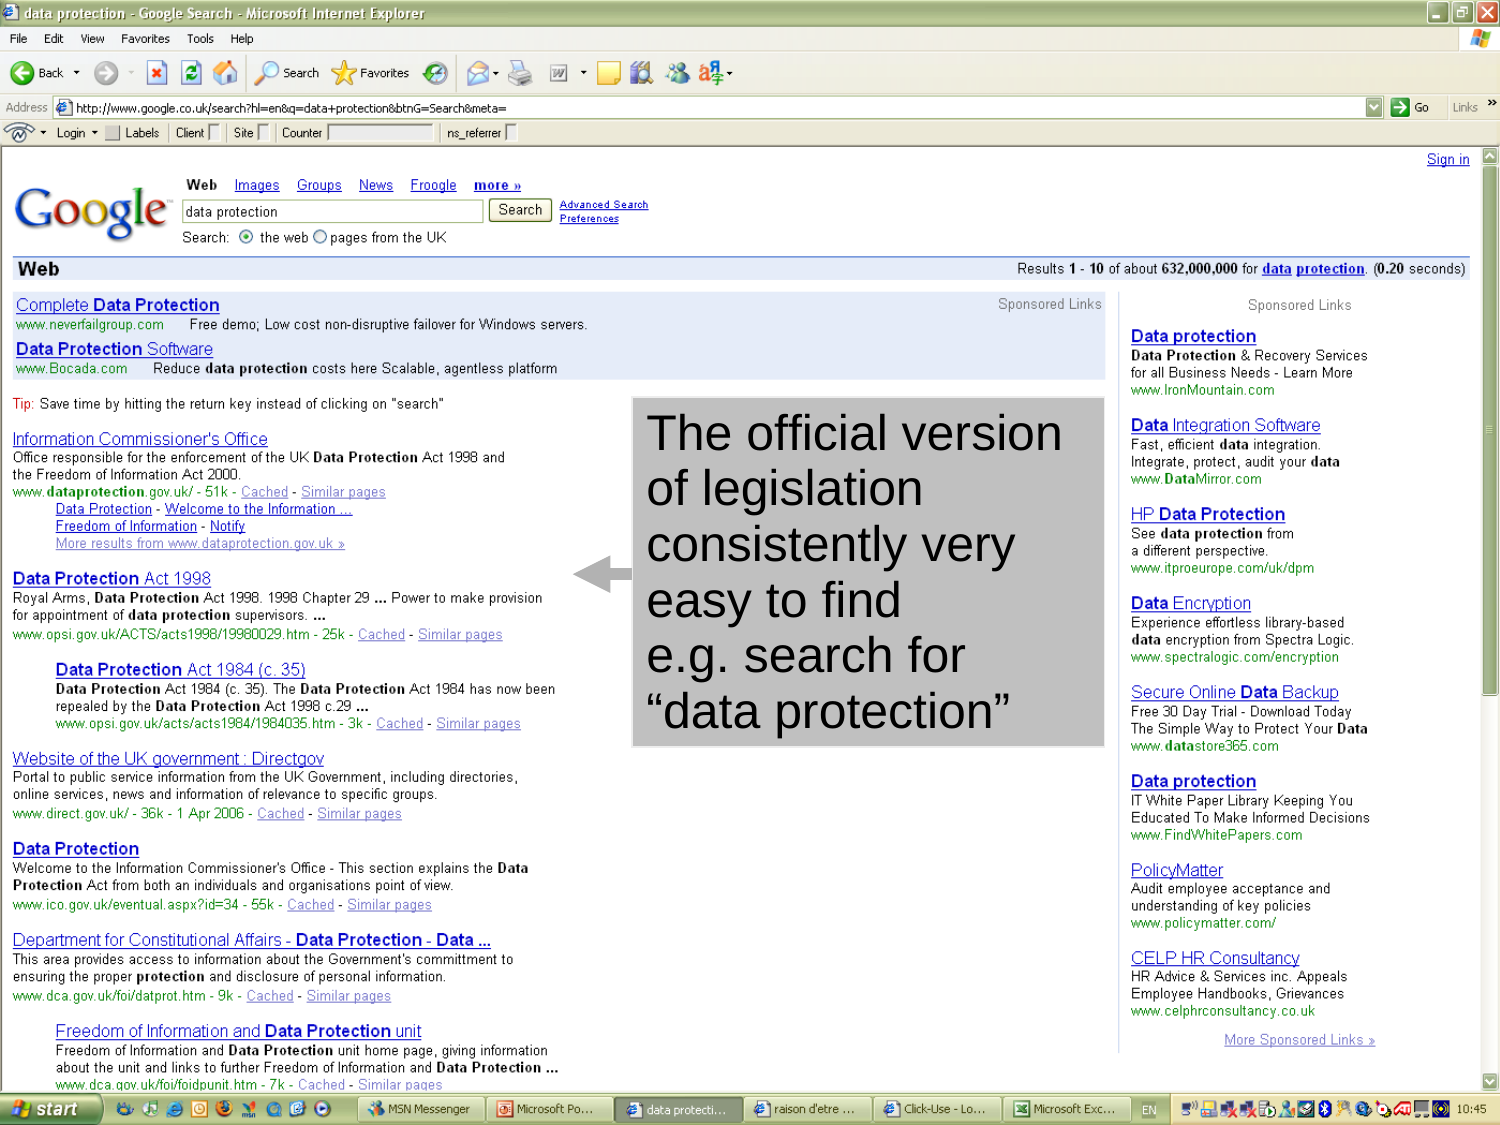

The official version of legislation consistently very easy to find
e.g. search for “data protection”